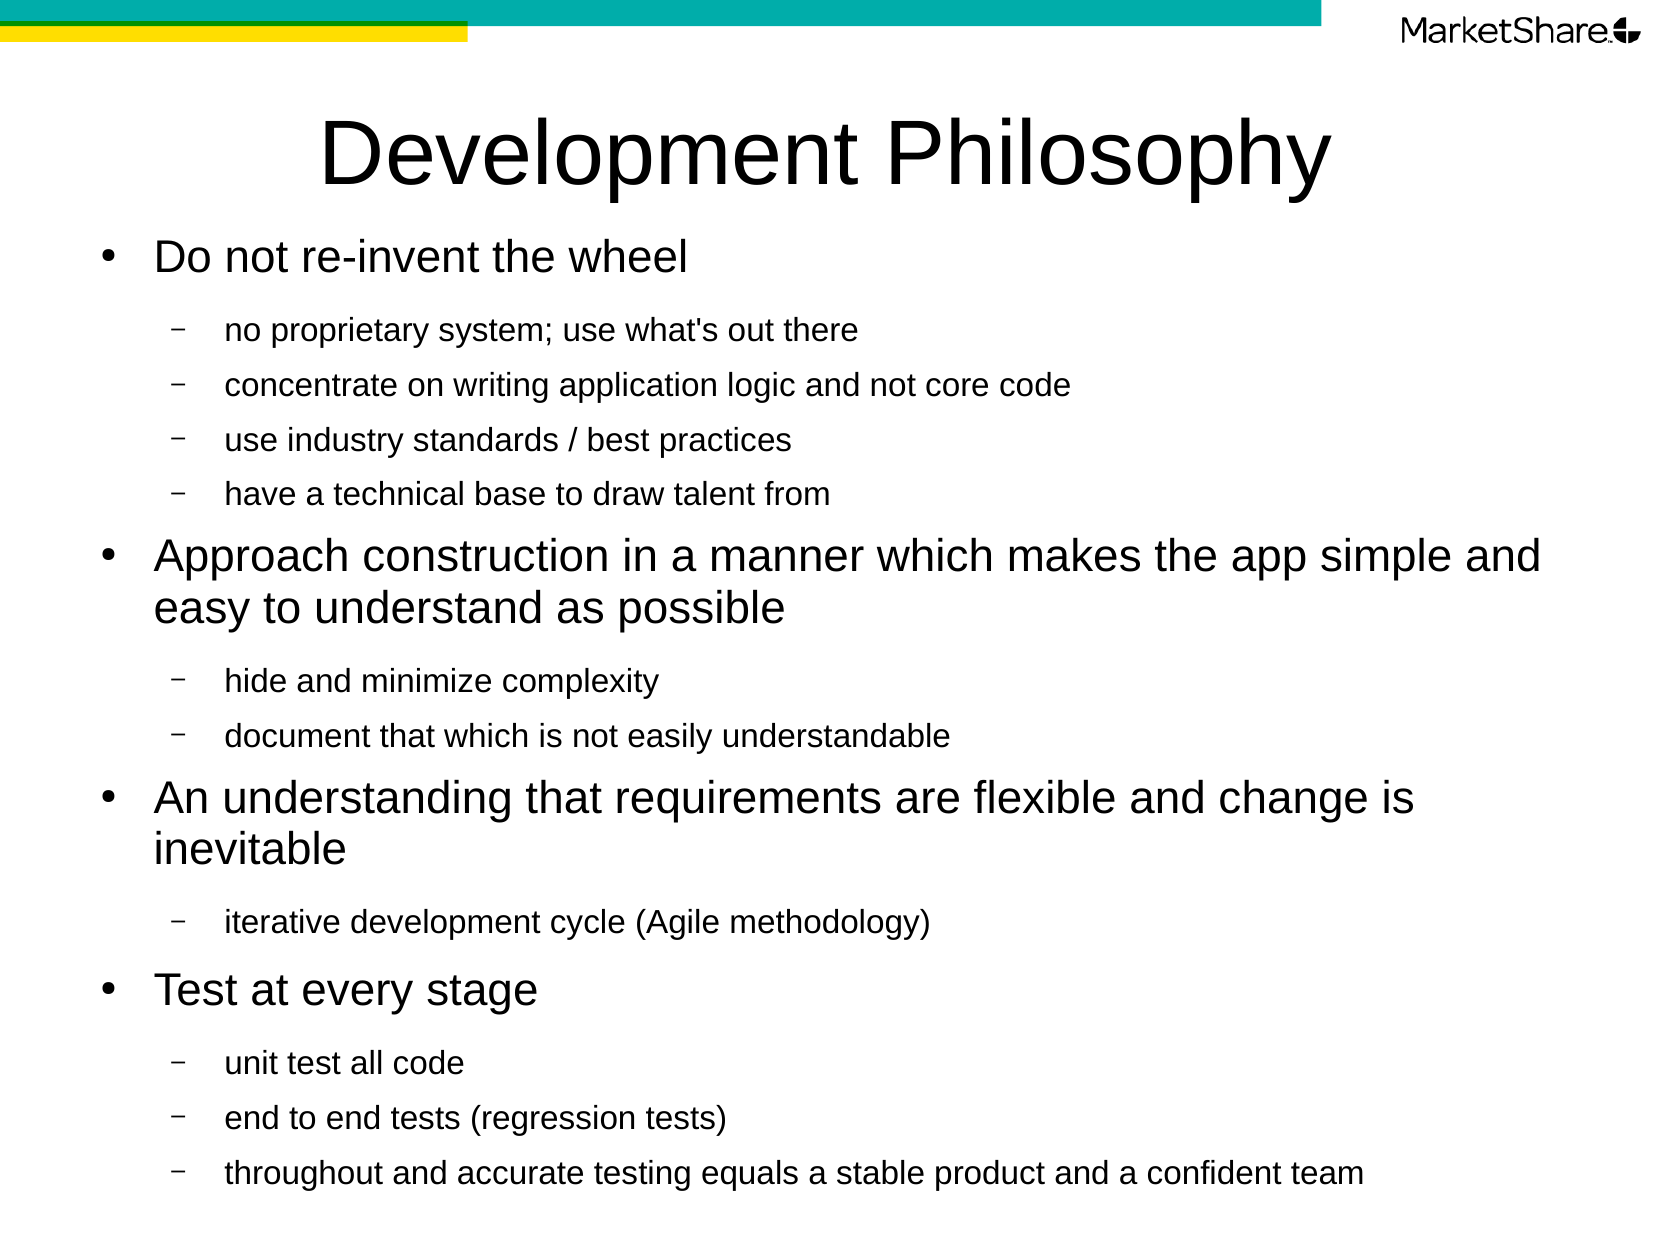

# Development Philosophy
Do not re-invent the wheel
no proprietary system; use what's out there
concentrate on writing application logic and not core code
use industry standards / best practices
have a technical base to draw talent from
Approach construction in a manner which makes the app simple and easy to understand as possible
hide and minimize complexity
document that which is not easily understandable
An understanding that requirements are flexible and change is inevitable
iterative development cycle (Agile methodology)
Test at every stage
unit test all code
end to end tests (regression tests)
throughout and accurate testing equals a stable product and a confident team